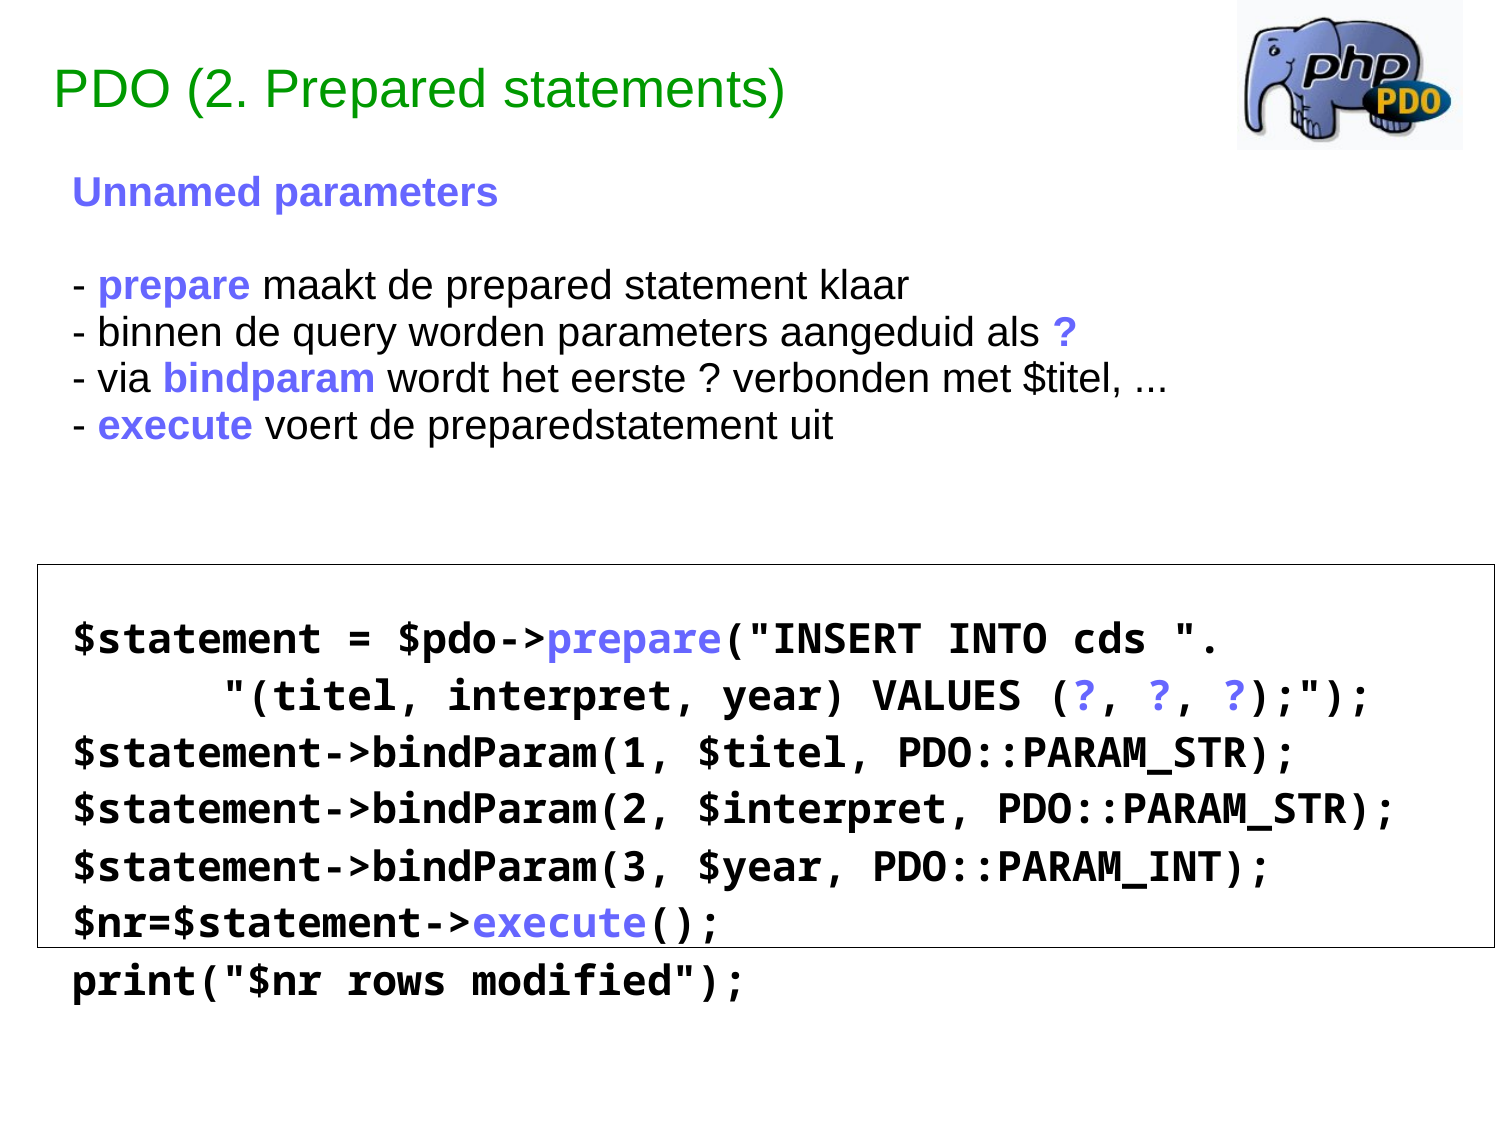

PDO (2. Prepared statements)
Unnamed parameters
- prepare maakt de prepared statement klaar
- binnen de query worden parameters aangeduid als ?
- via bindparam wordt het eerste ? verbonden met $titel, ...
- execute voert de preparedstatement uit
$statement = $pdo->prepare("INSERT INTO cds ".
		"(titel, interpret, year) VALUES (?, ?, ?);");
$statement->bindParam(1, $titel, PDO::PARAM_STR);
$statement->bindParam(2, $interpret, PDO::PARAM_STR);
$statement->bindParam(3, $year, PDO::PARAM_INT);
$nr=$statement->execute();
print("$nr rows modified");